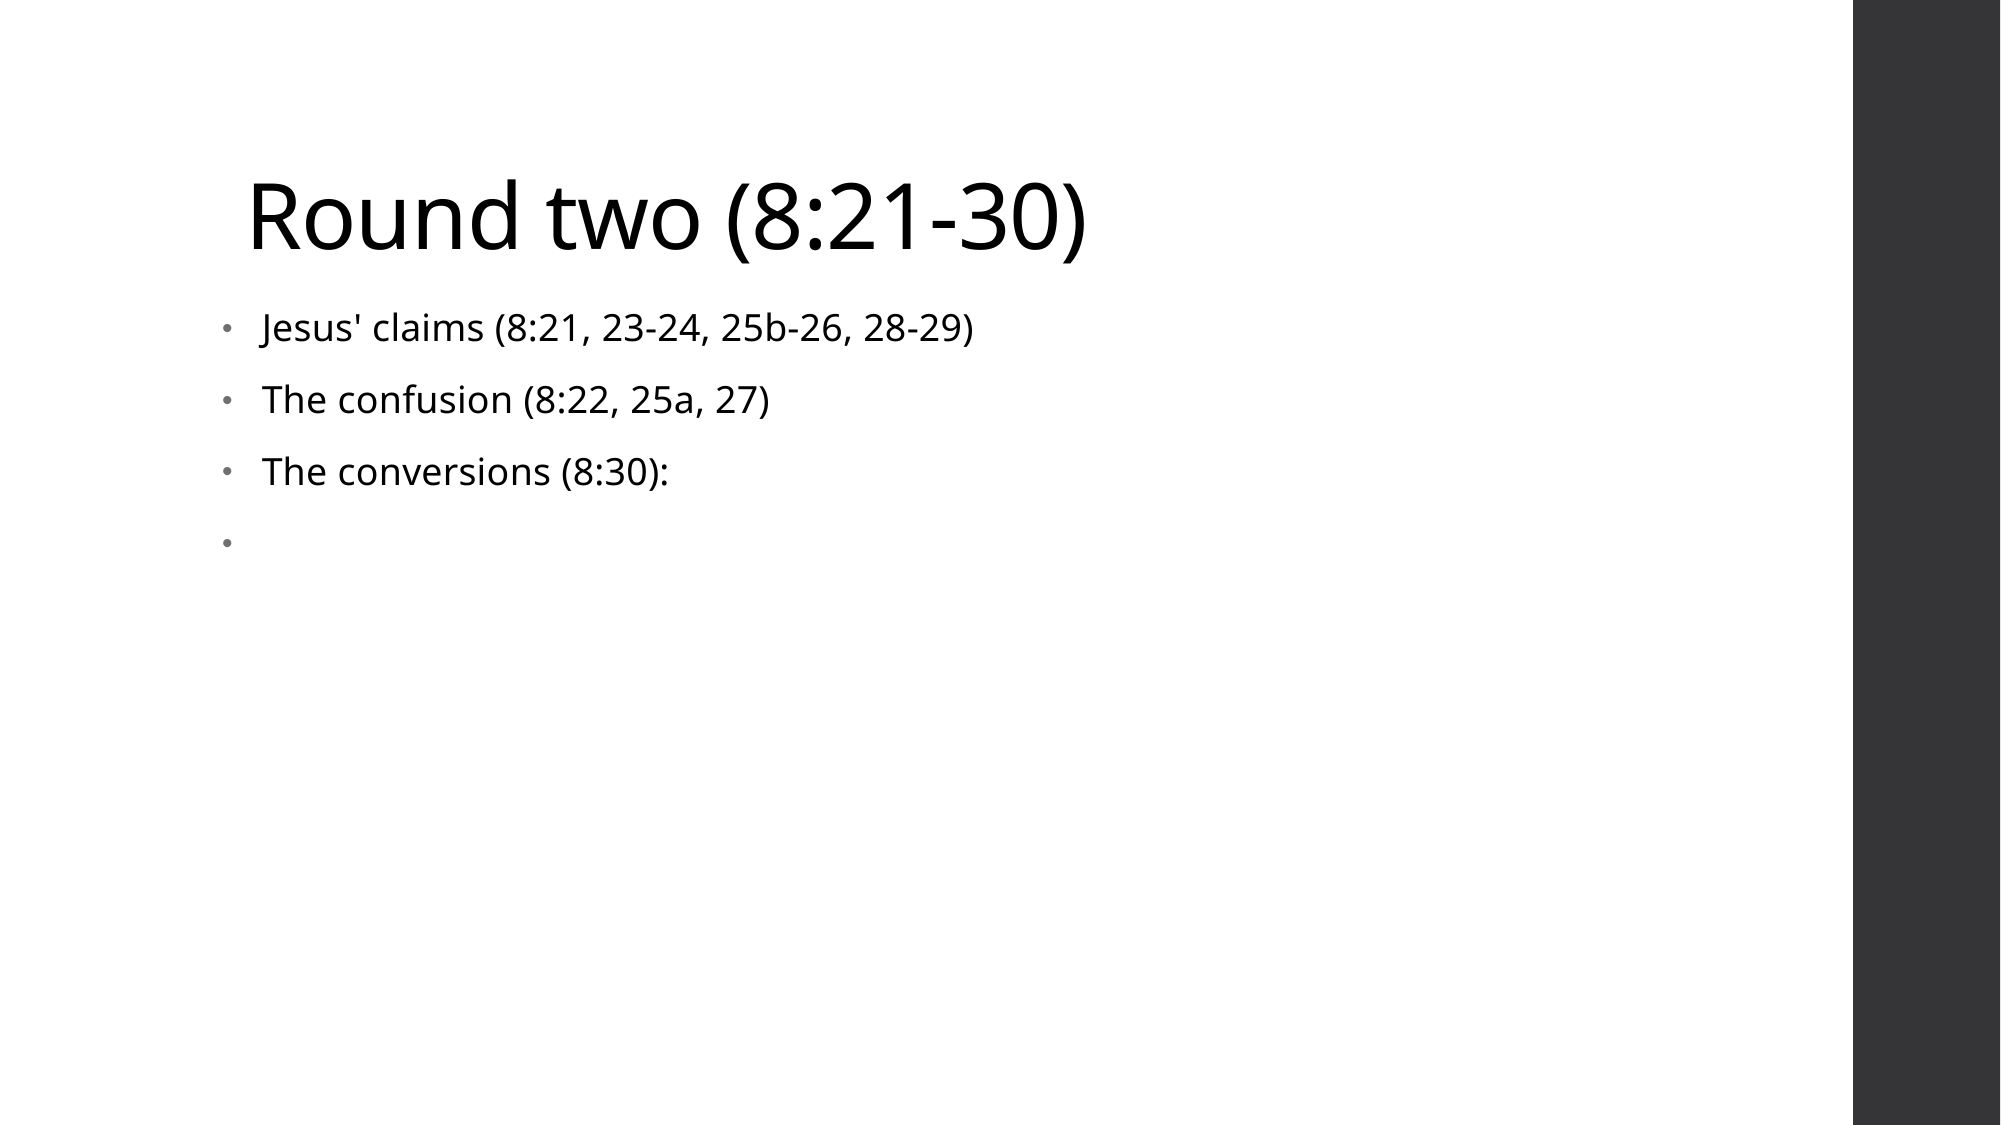

# Round two (8:21-30)
 Jesus' claims (8:21, 23-24, 25b-26, 28-29)
 The confusion (8:22, 25a, 27)
 The conversions (8:30):